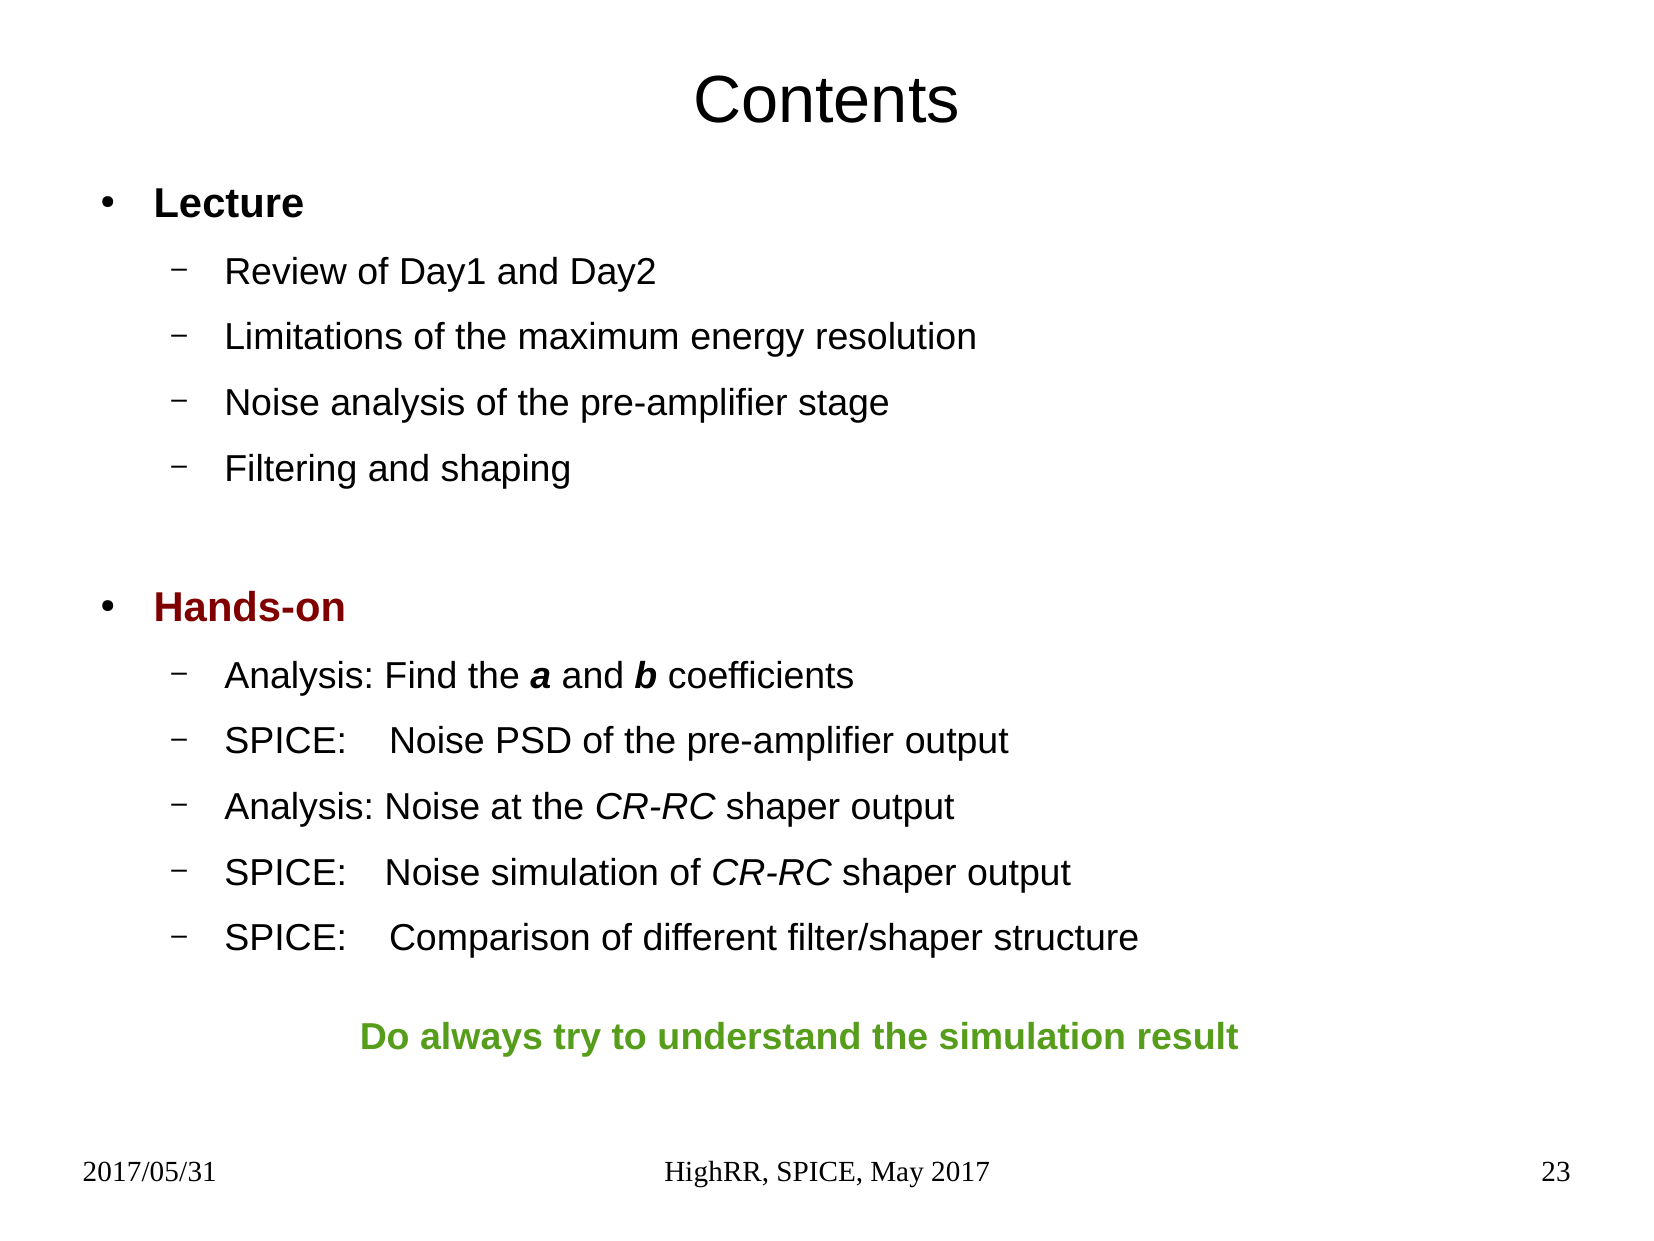

# Contents
Lecture
Review of Day1 and Day2
Limitations of the maximum energy resolution
Noise analysis of the pre-amplifier stage
Filtering and shaping
Hands-on
Analysis: Find the a and b coefficients
SPICE: Noise PSD of the pre-amplifier output
Analysis: Noise at the CR-RC shaper output
SPICE:	 Noise simulation of CR-RC shaper output
SPICE: Comparison of different filter/shaper structure
Do always try to understand the simulation result
2017/05/31
HighRR, SPICE, May 2017
23